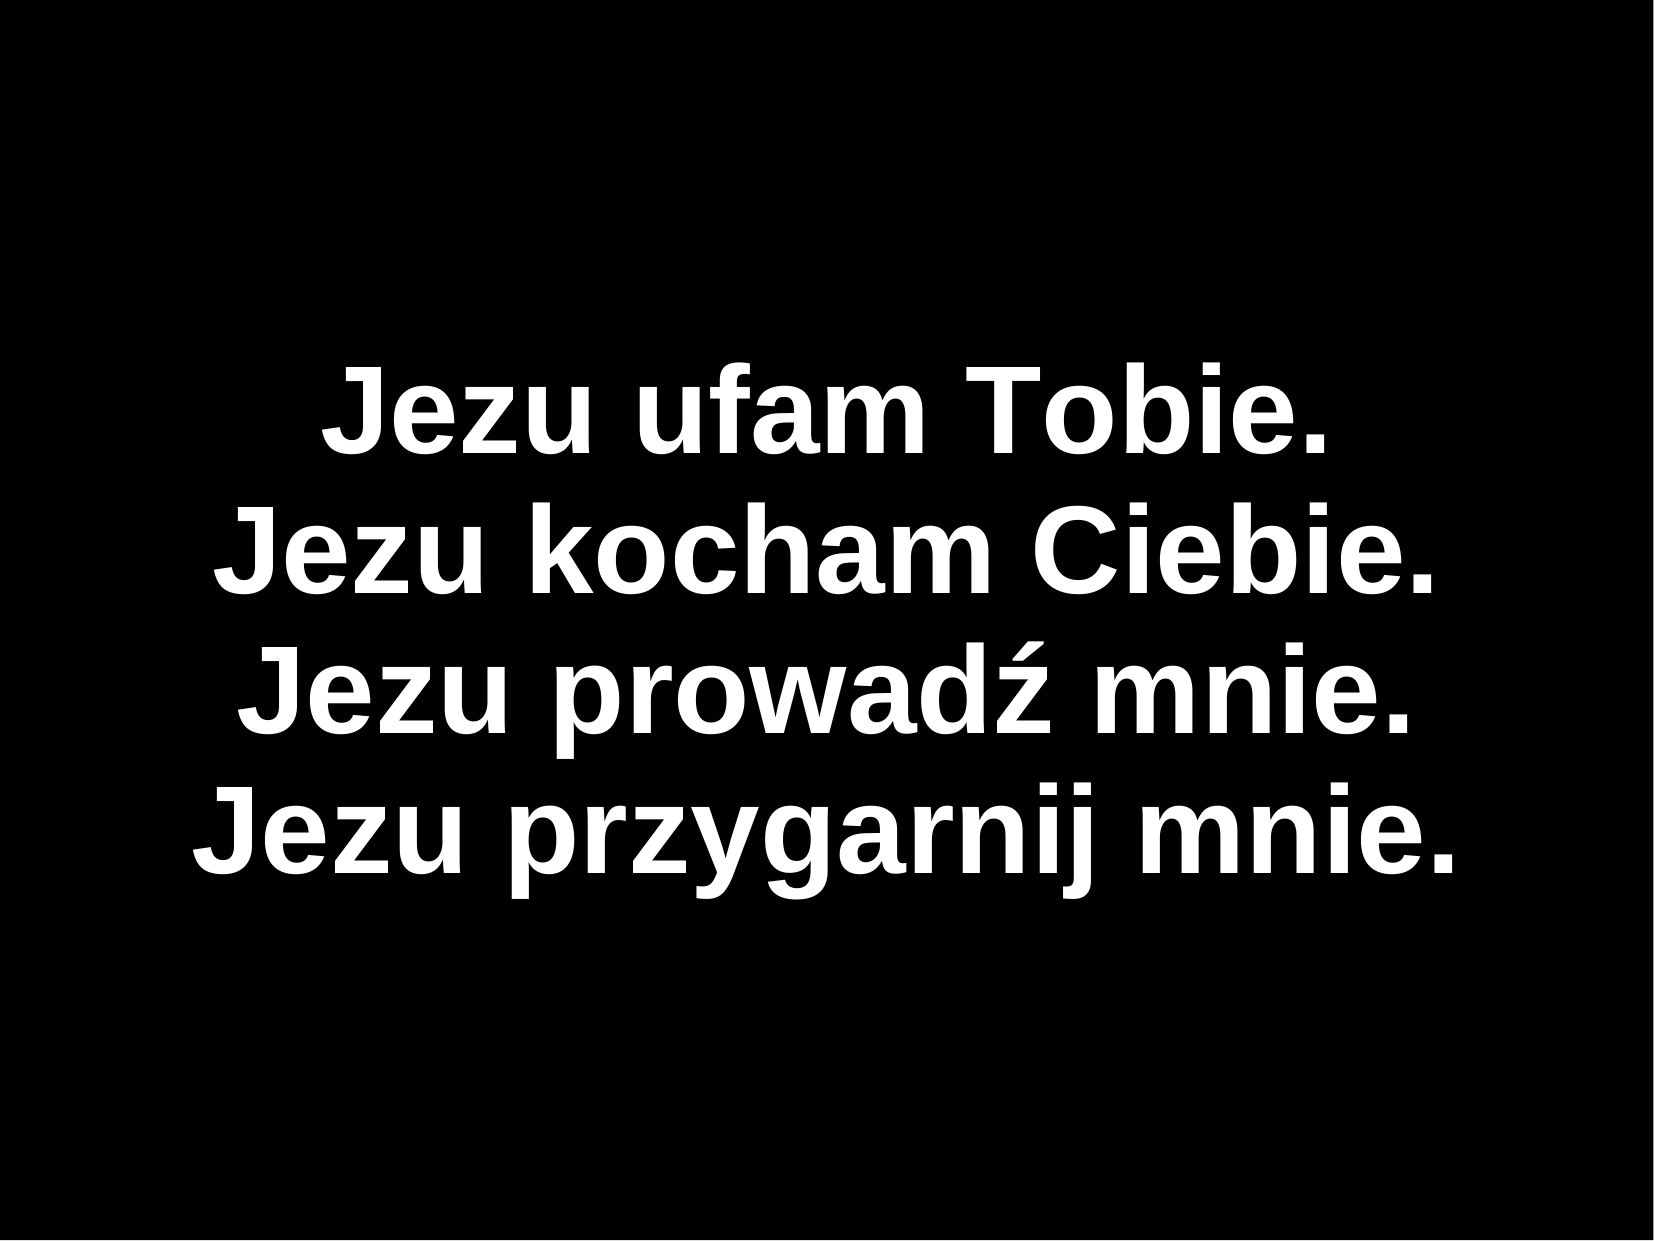

# Jezu ufam Tobie. Jezu kocham Ciebie. Jezu prowadź mnie. Jezu przygarnij mnie.